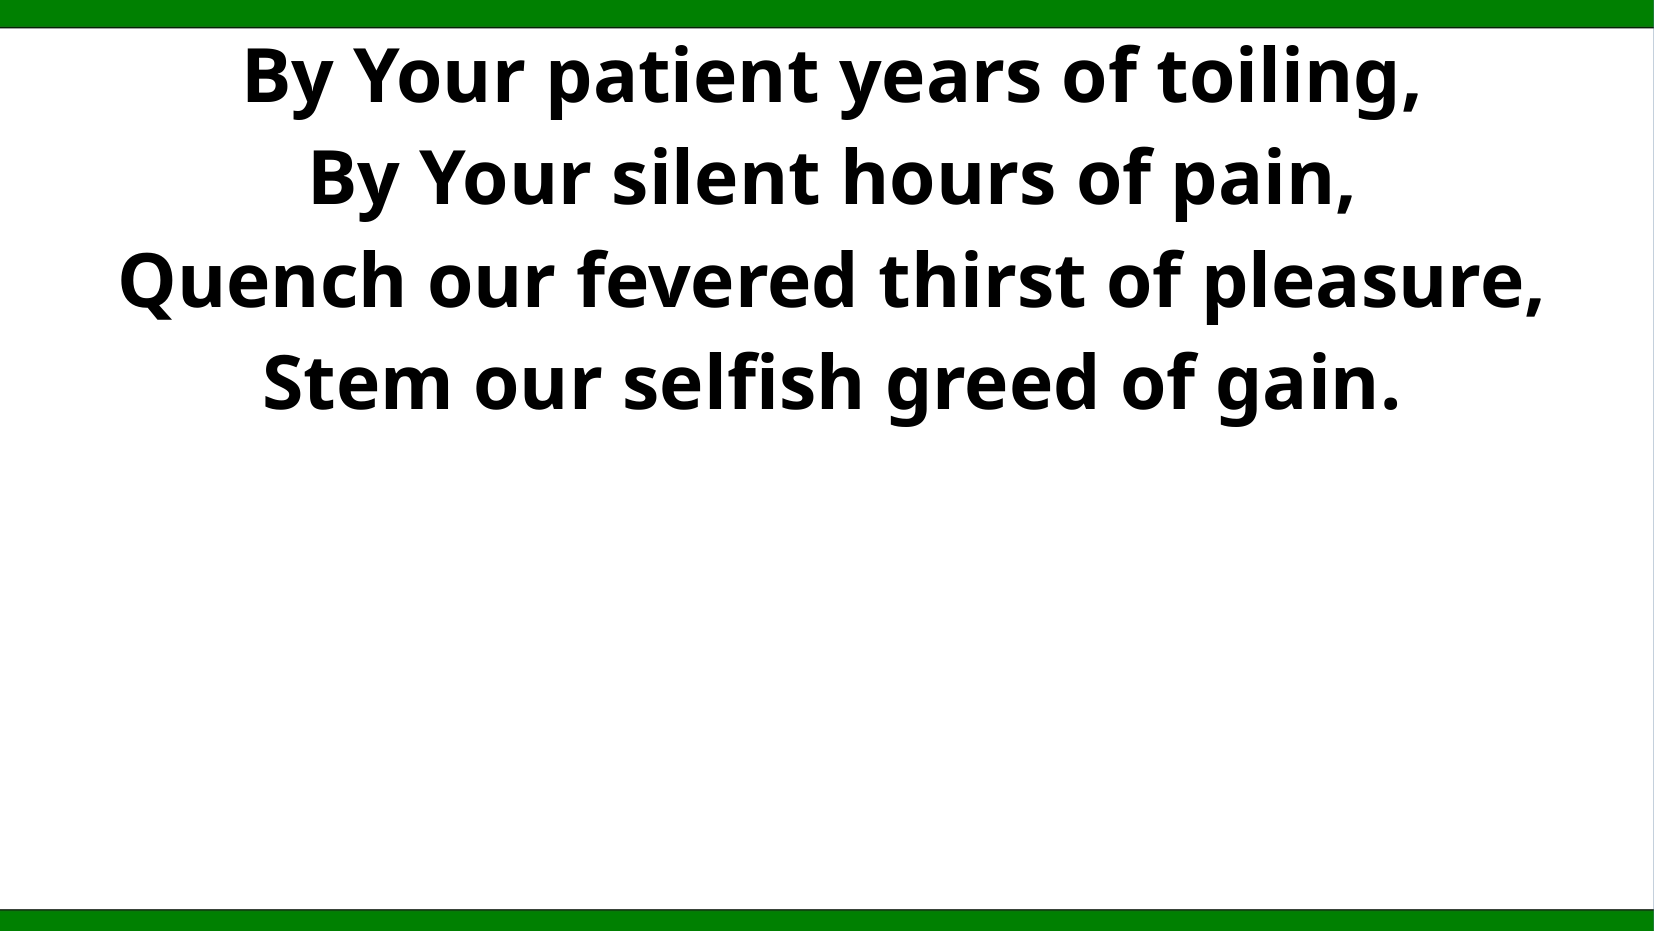

By Your patient years of toiling,
By Your silent hours of pain,
Quench our fevered thirst of pleasure,
Stem our selfish greed of gain.